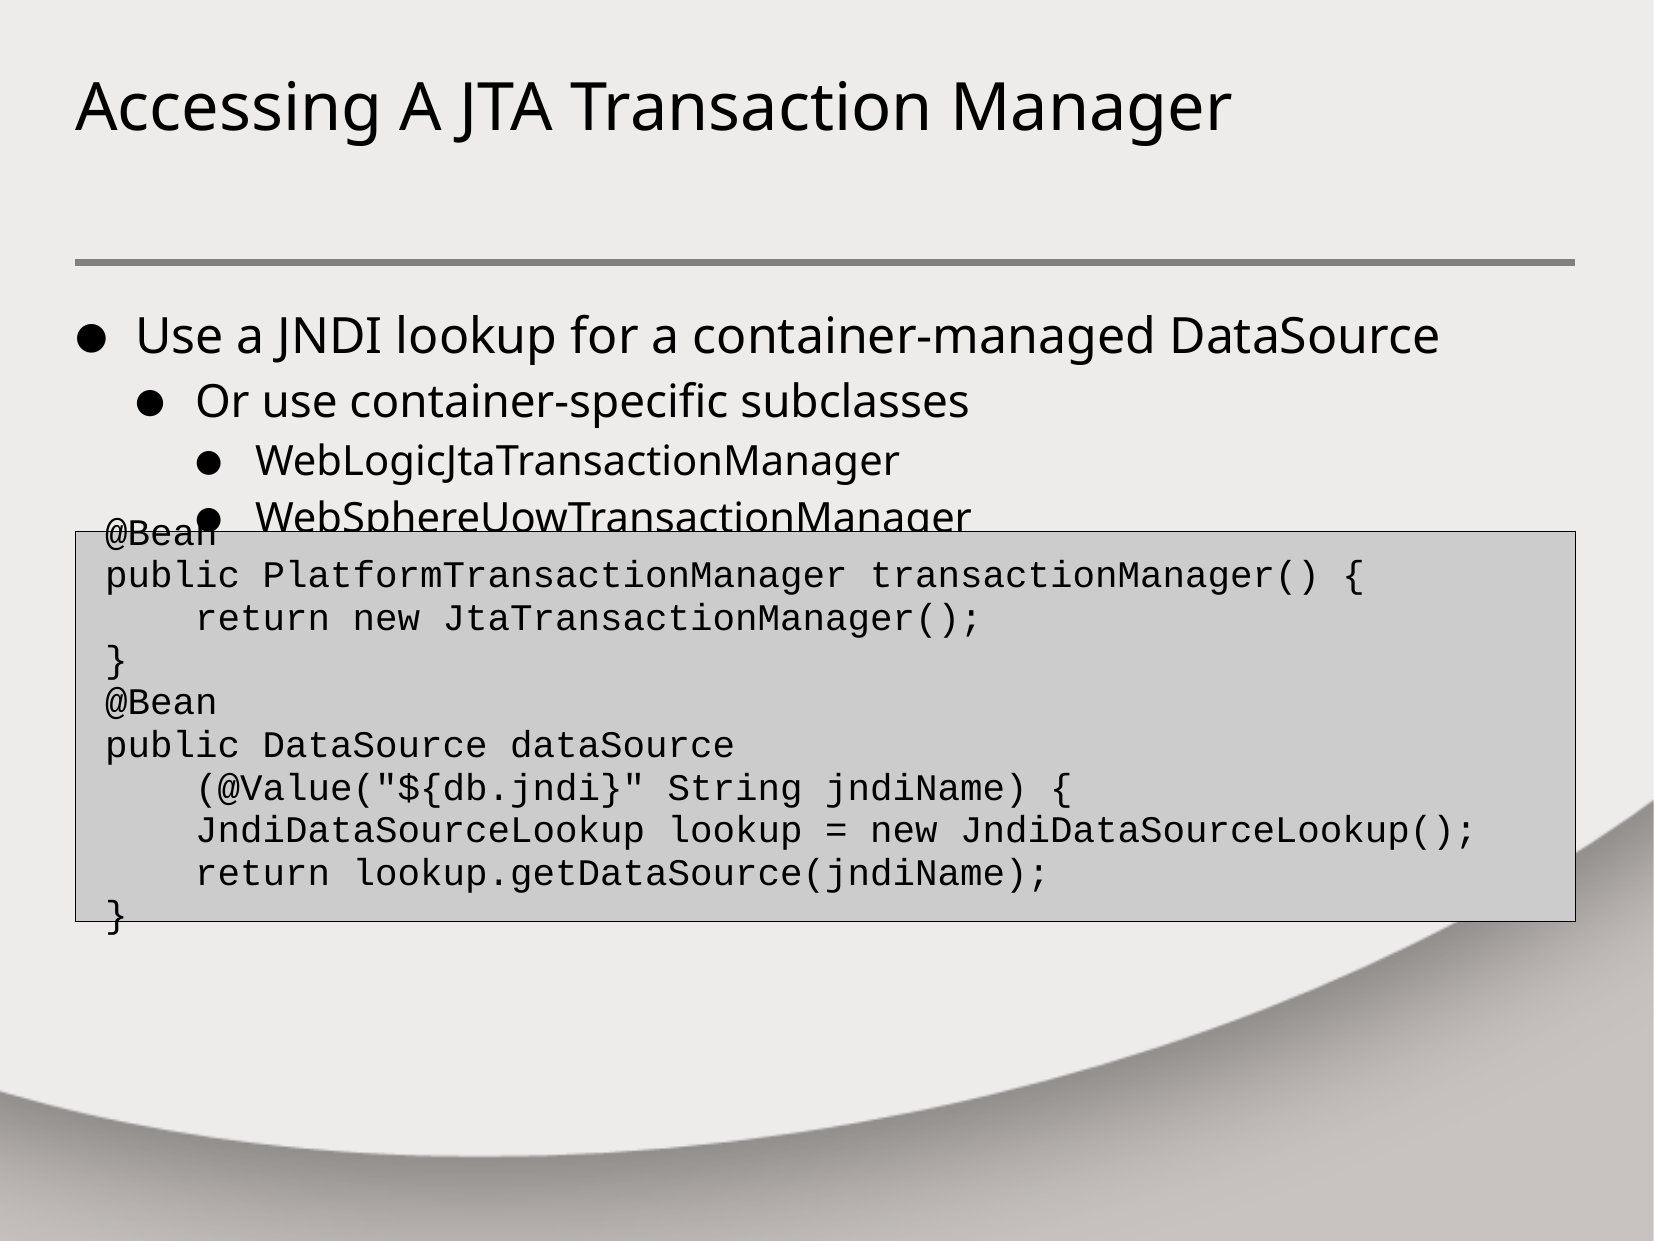

Accessing A JTA Transaction Manager
# Use a JNDI lookup for a container-managed DataSource
Or use container-specific subclasses
WebLogicJtaTransactionManager
WebSphereUowTransactionManager
@Bean
public PlatformTransactionManager transactionManager() {
 return new JtaTransactionManager();
}
@Bean
public DataSource dataSource
 (@Value("${db.jndi}" String jndiName) {
 JndiDataSourceLookup lookup = new JndiDataSourceLookup();
 return lookup.getDataSource(jndiName);
}